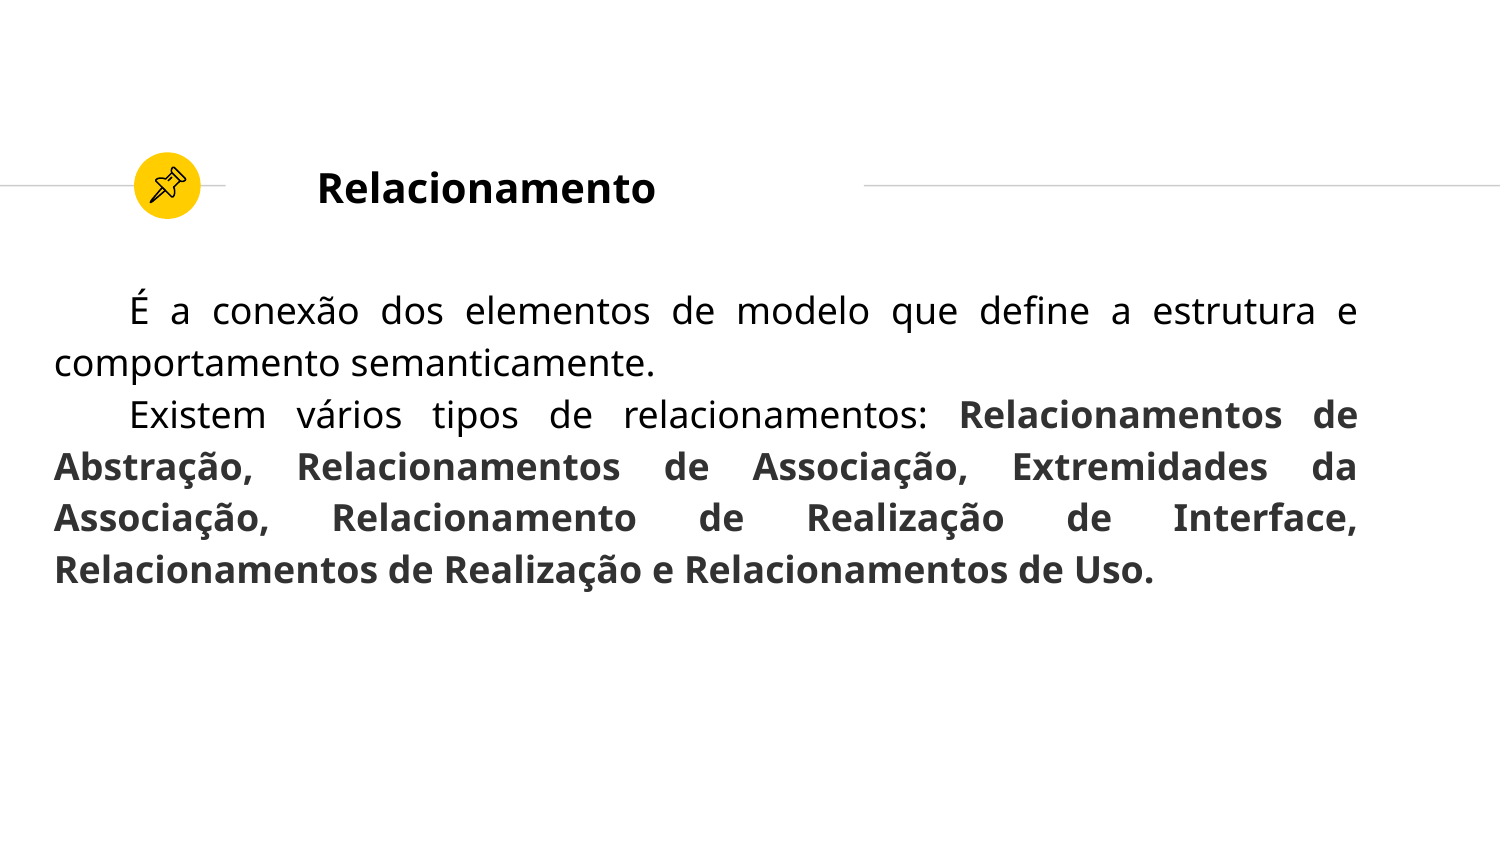

# Relacionamento
É a conexão dos elementos de modelo que define a estrutura e comportamento semanticamente.
Existem vários tipos de relacionamentos: Relacionamentos de Abstração, Relacionamentos de Associação, Extremidades da Associação, Relacionamento de Realização de Interface, Relacionamentos de Realização e Relacionamentos de Uso.